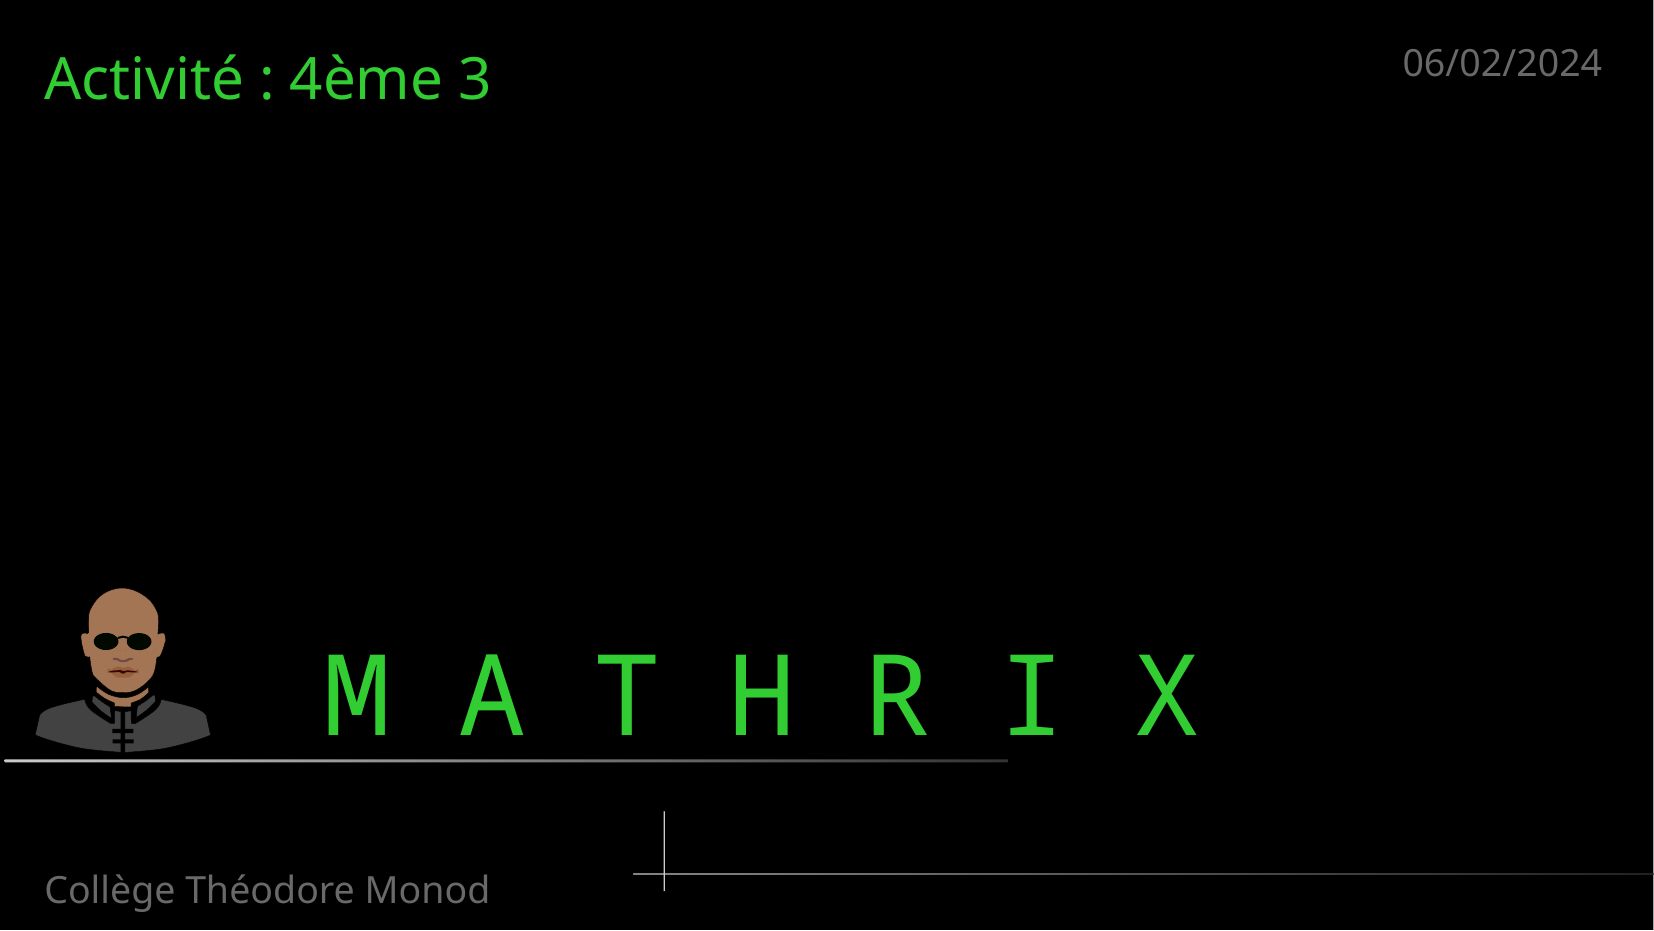

Activité : 4ème 3
06/02/2024
# M A T H R I X
Collège Théodore Monod